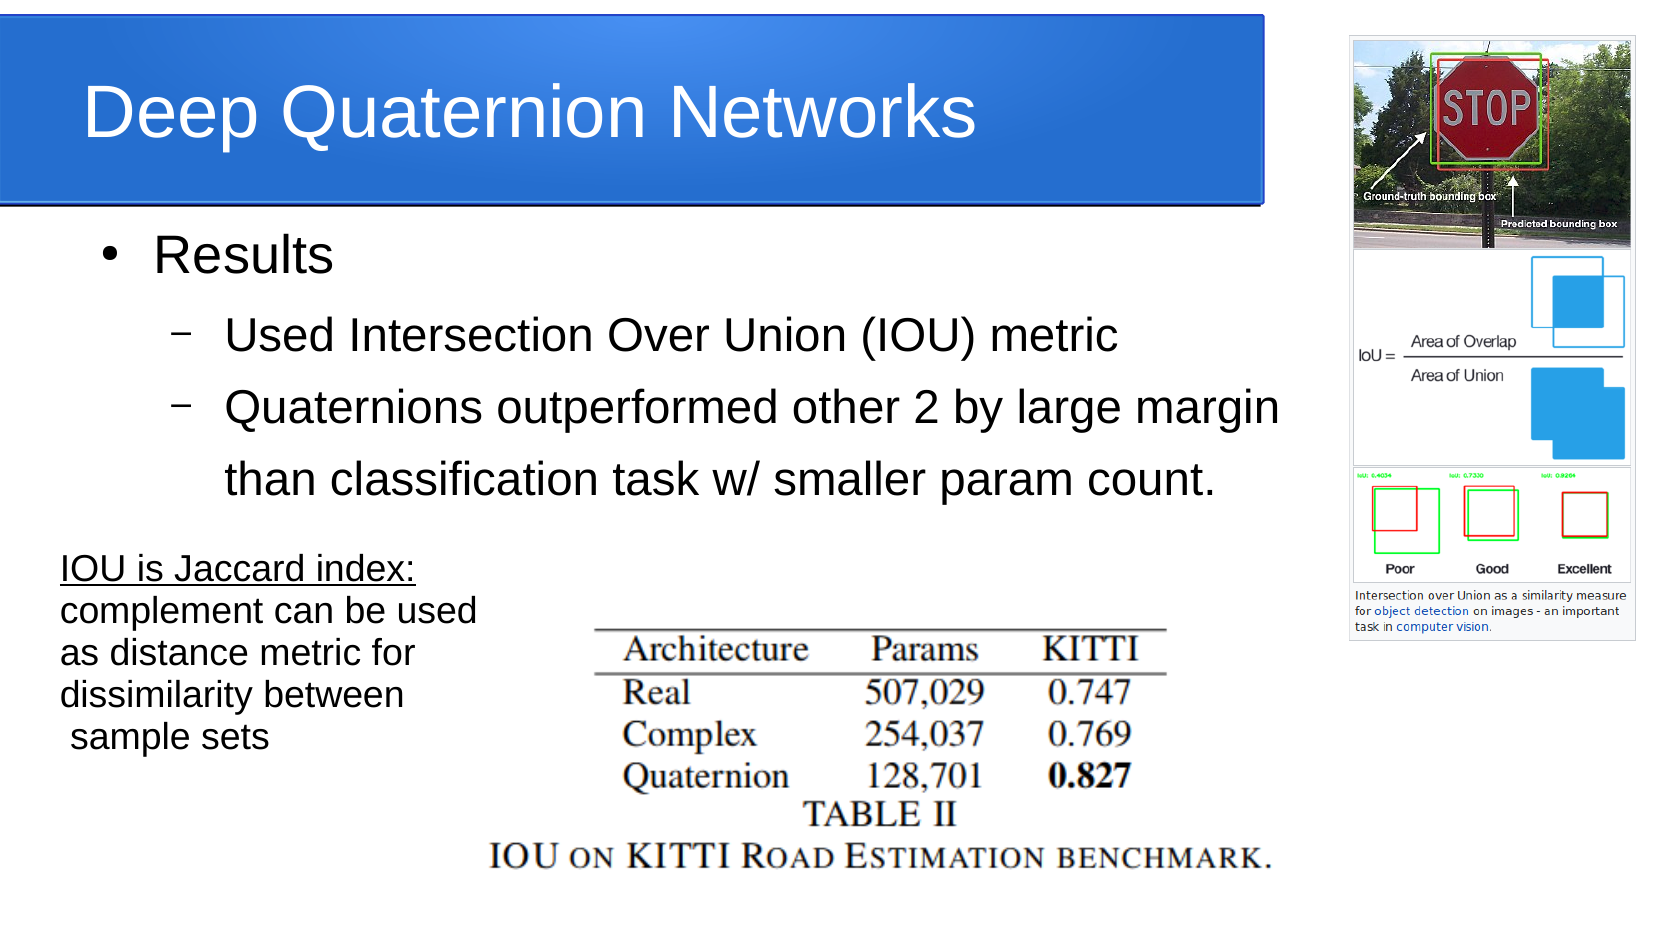

# Deep Quaternion Networks
Results
Used Intersection Over Union (IOU) metric
Quaternions outperformed other 2 by large margin
than classification task w/ smaller param count.
IOU is Jaccard index:
complement can be used
as distance metric for
dissimilarity between
 sample sets